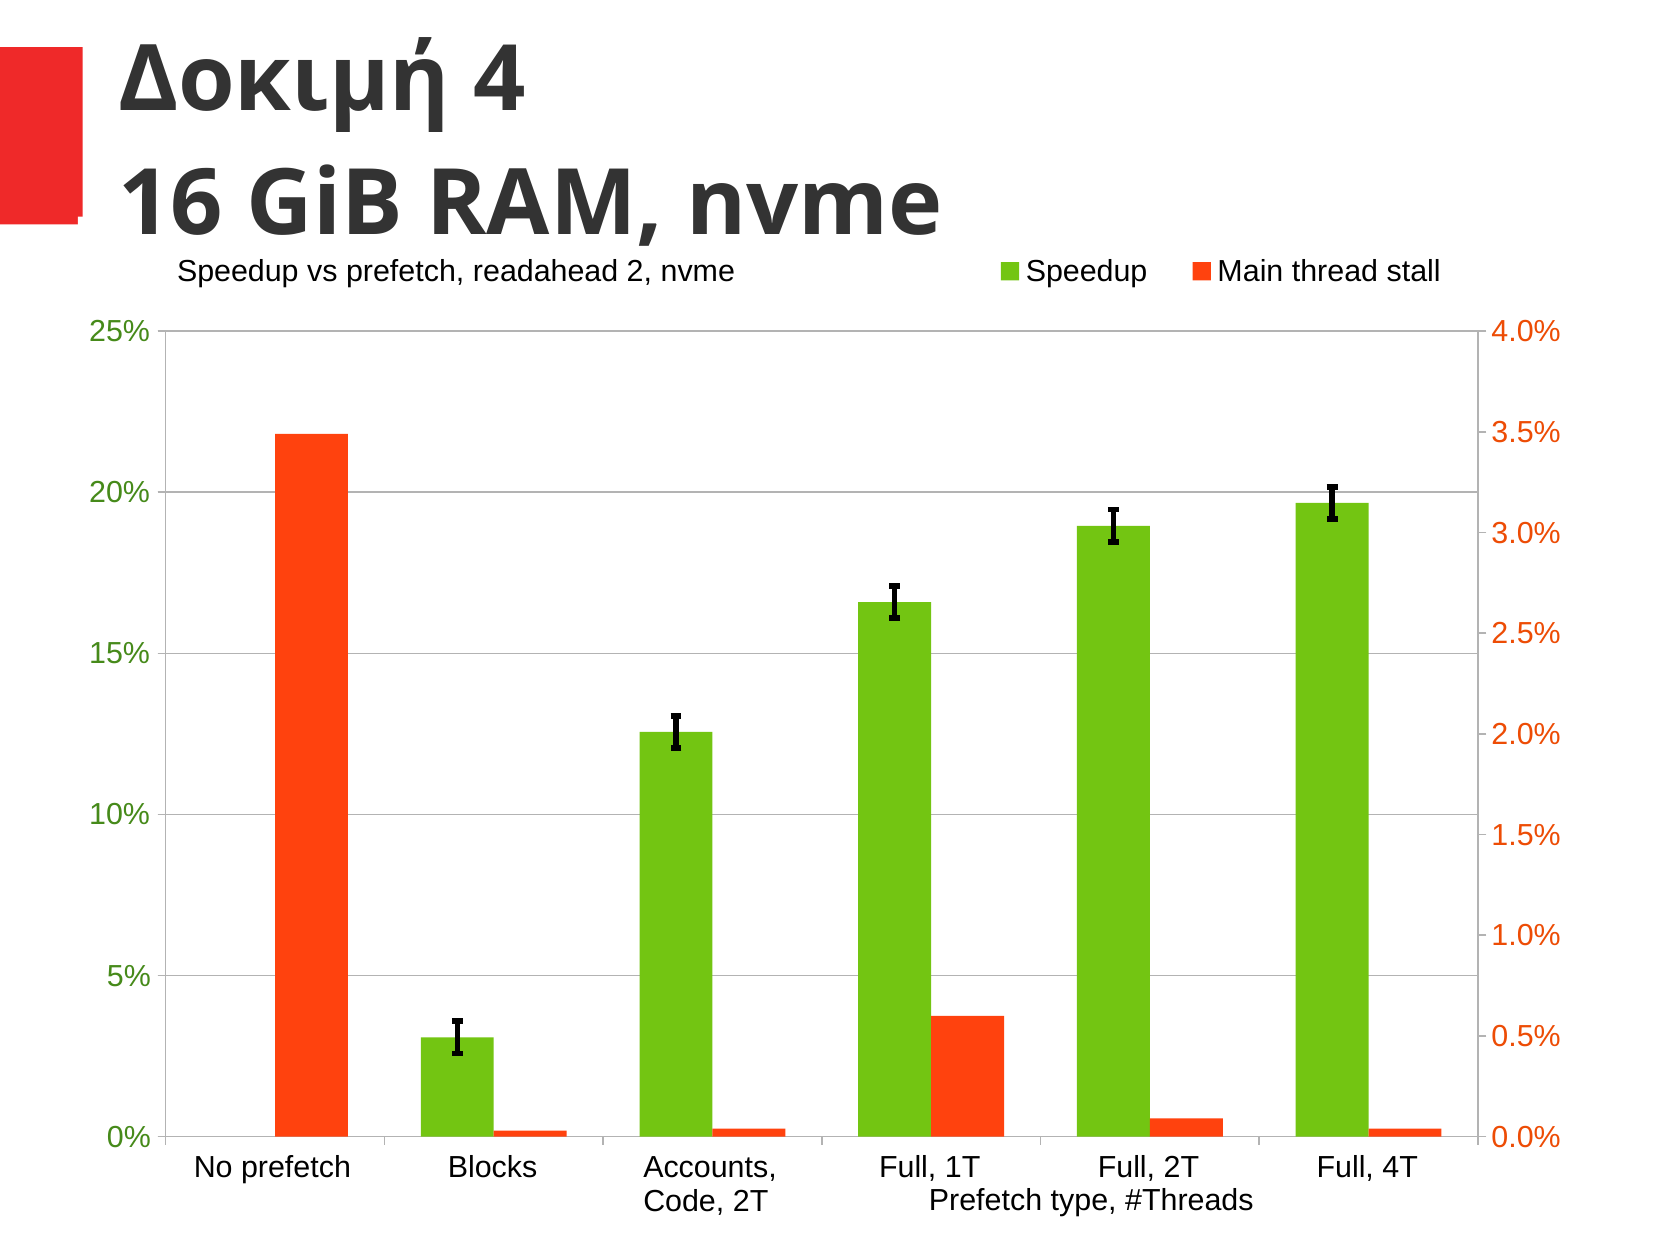

# Δοκιμή 4 16 GiB RAM, nvme
44